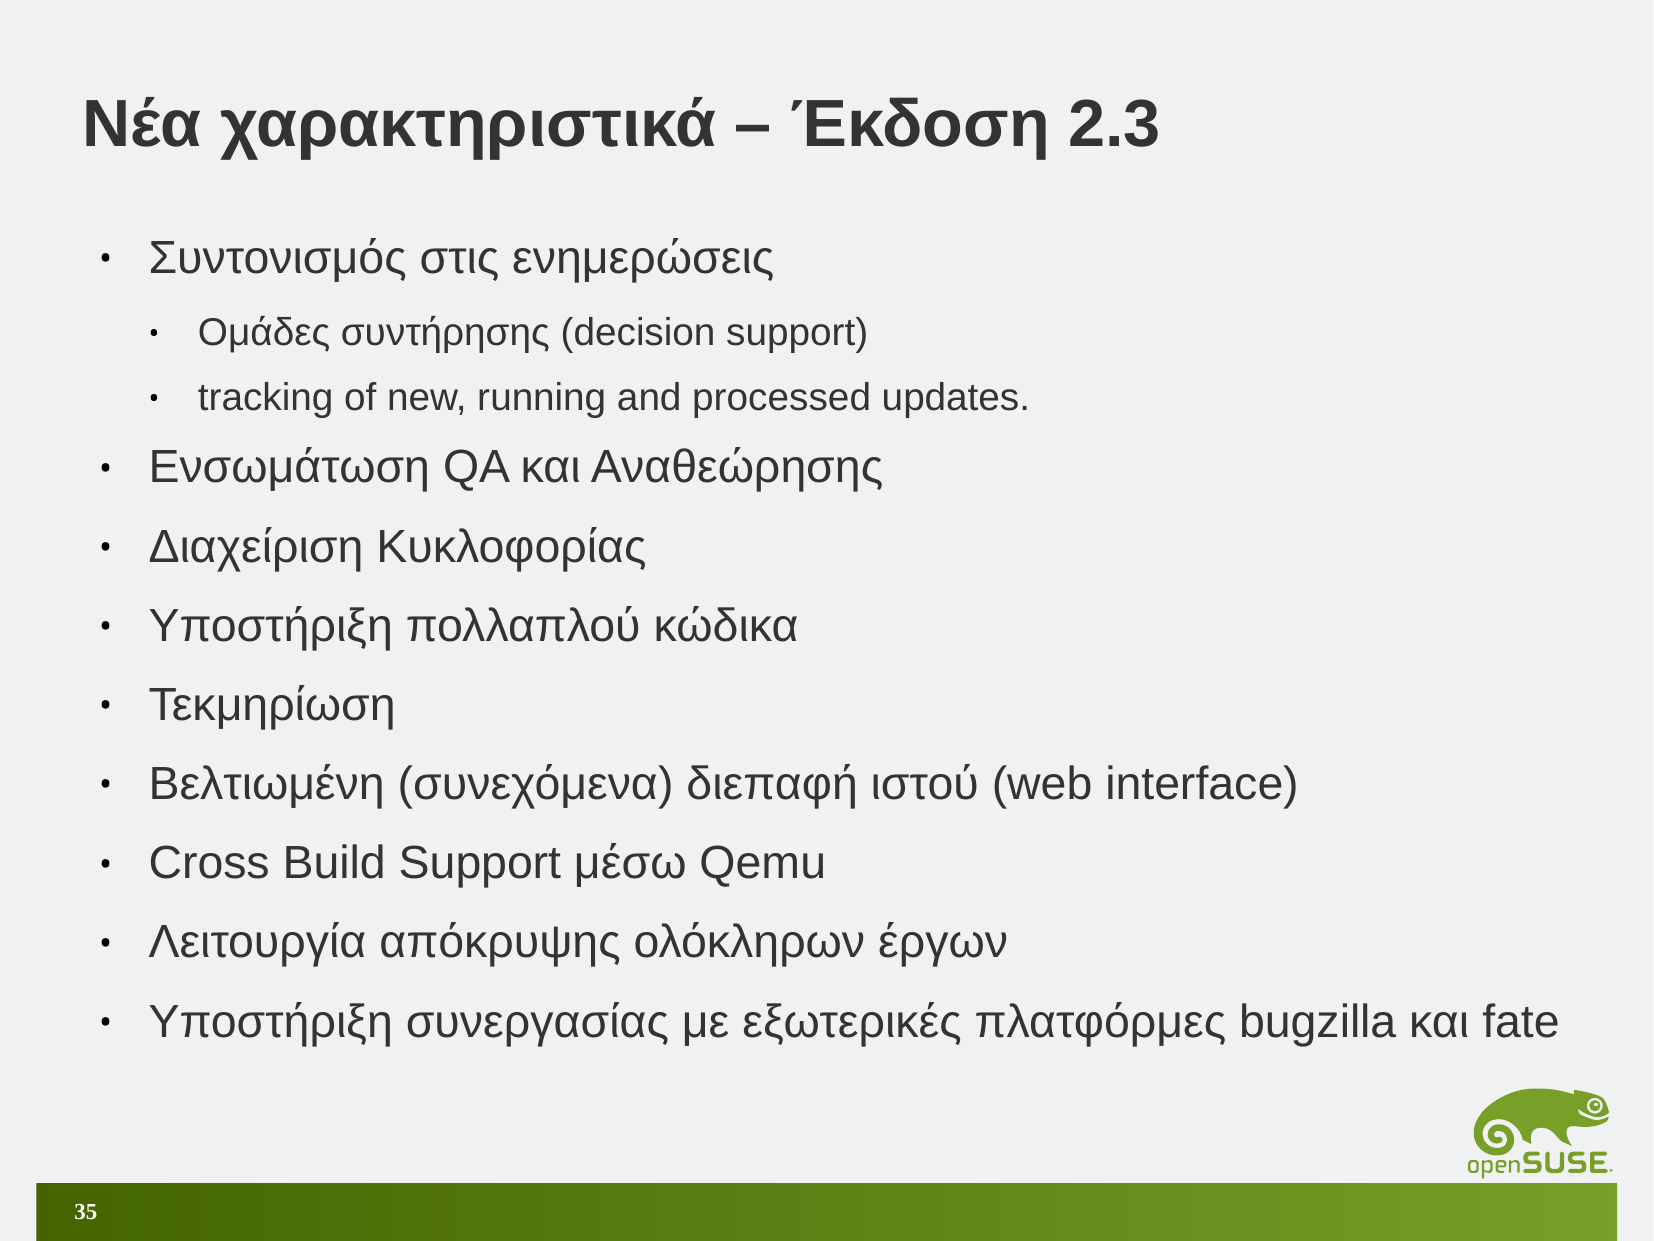

# Νέα χαρακτηριστικά – Έκδοση 2.3
Συντονισμός στις ενημερώσεις
Ομάδες συντήρησης (decision support)
tracking of new, running and processed updates.
Ενσωμάτωση QA και Αναθεώρησης
Διαχείριση Κυκλοφορίας
Υποστήριξη πολλαπλού κώδικα
Τεκμηρίωση
Βελτιωμένη (συνεχόμενα) διεπαφή ιστού (web interface)
Cross Build Support μέσω Qemu
Λειτουργία απόκρυψης ολόκληρων έργων
Υποστήριξη συνεργασίας με εξωτερικές πλατφόρμες bugzilla και fate
35